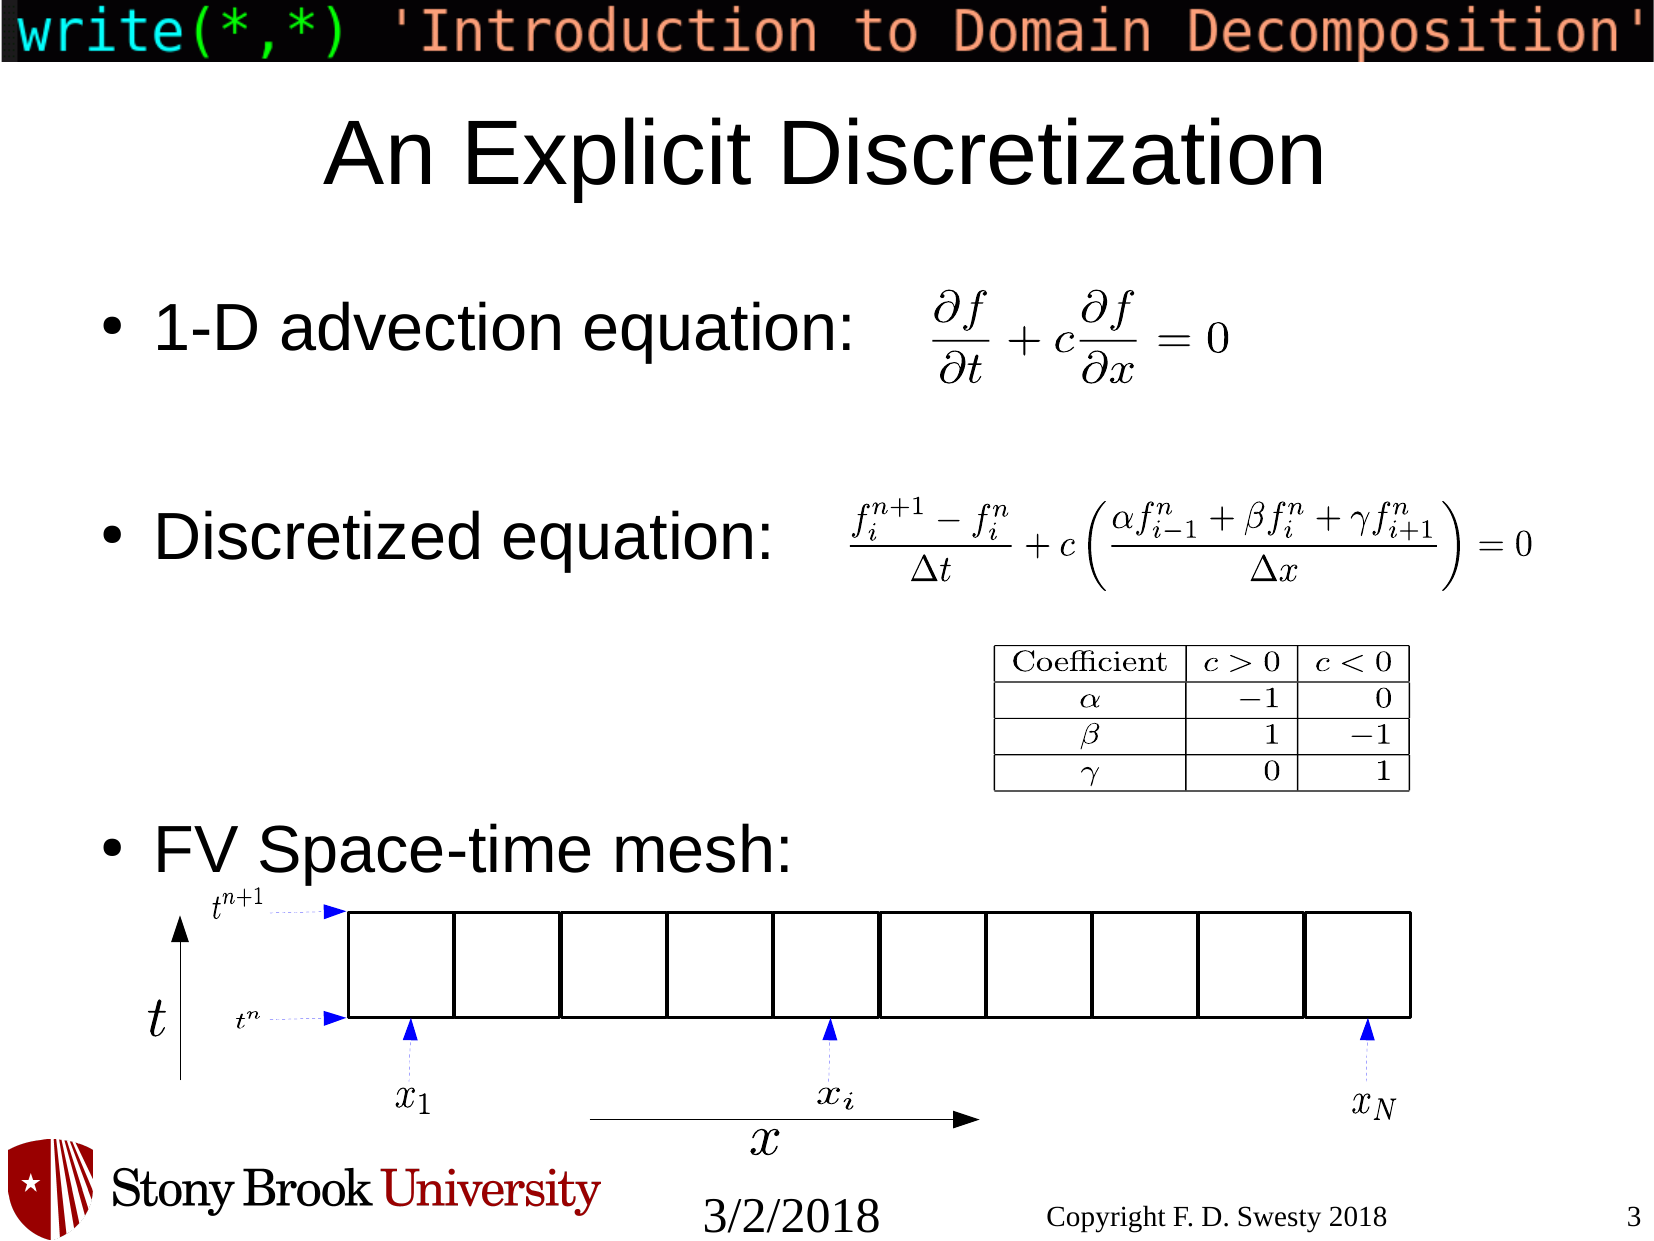

# An Explicit Discretization
1-D advection equation:
Discretized equation:
FV Space-time mesh:
3/2/2018
Copyright F. D. Swesty 2018
3